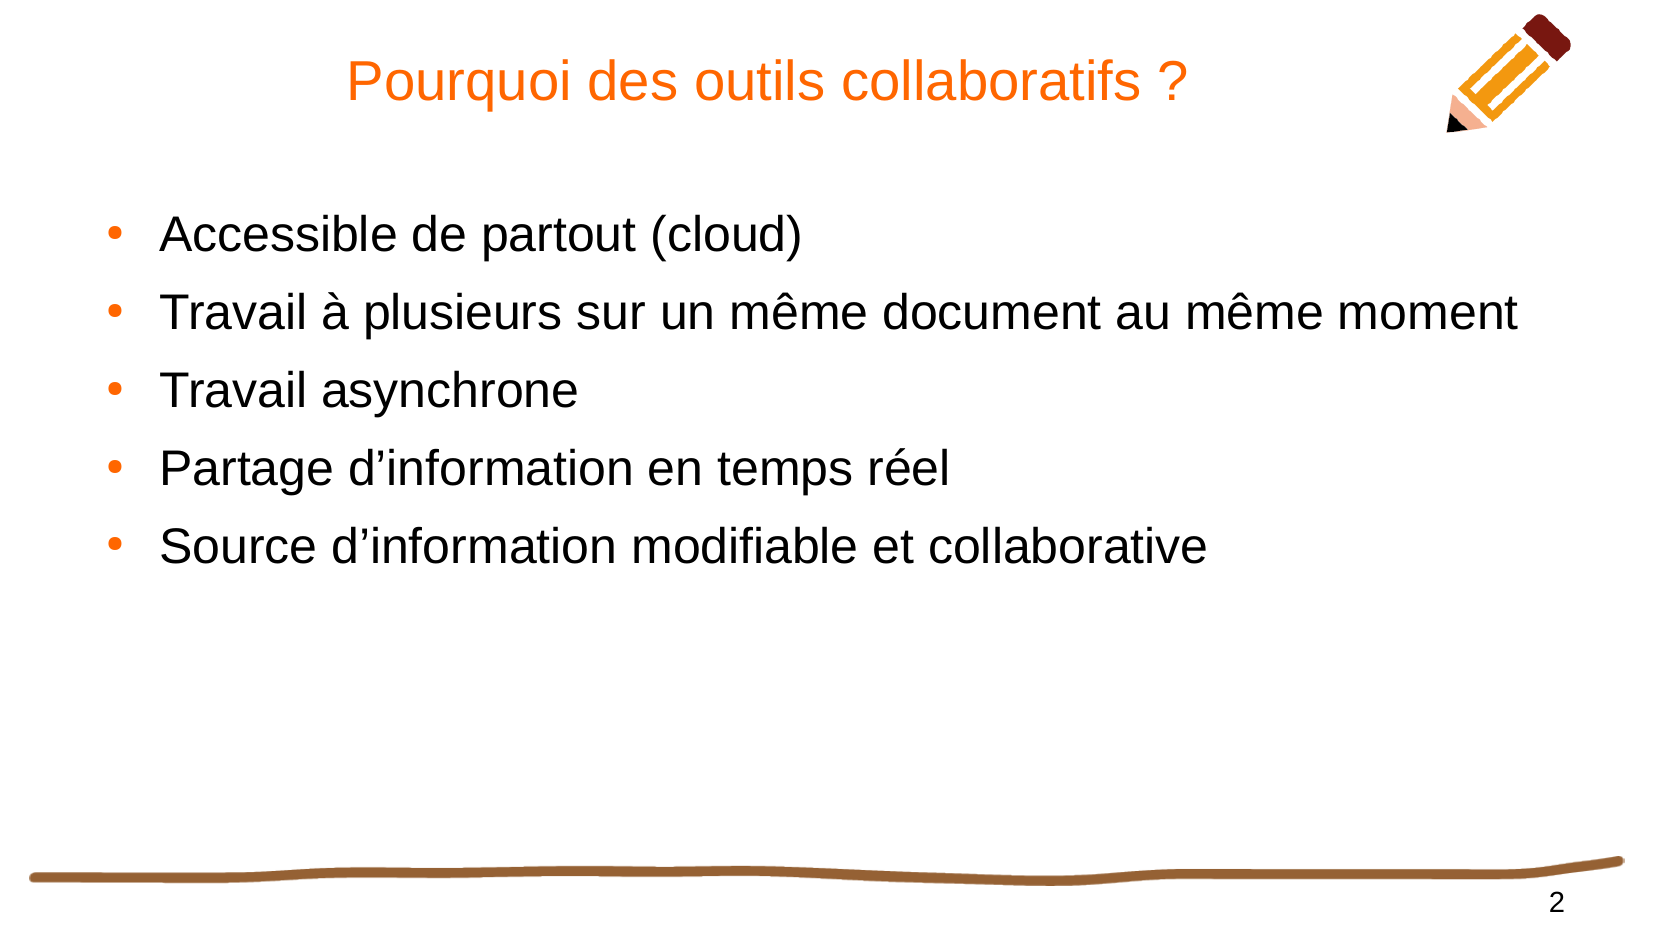

# Pourquoi des outils collaboratifs ?
Accessible de partout (cloud)
Travail à plusieurs sur un même document au même moment
Travail asynchrone
Partage d’information en temps réel
Source d’information modifiable et collaborative
2